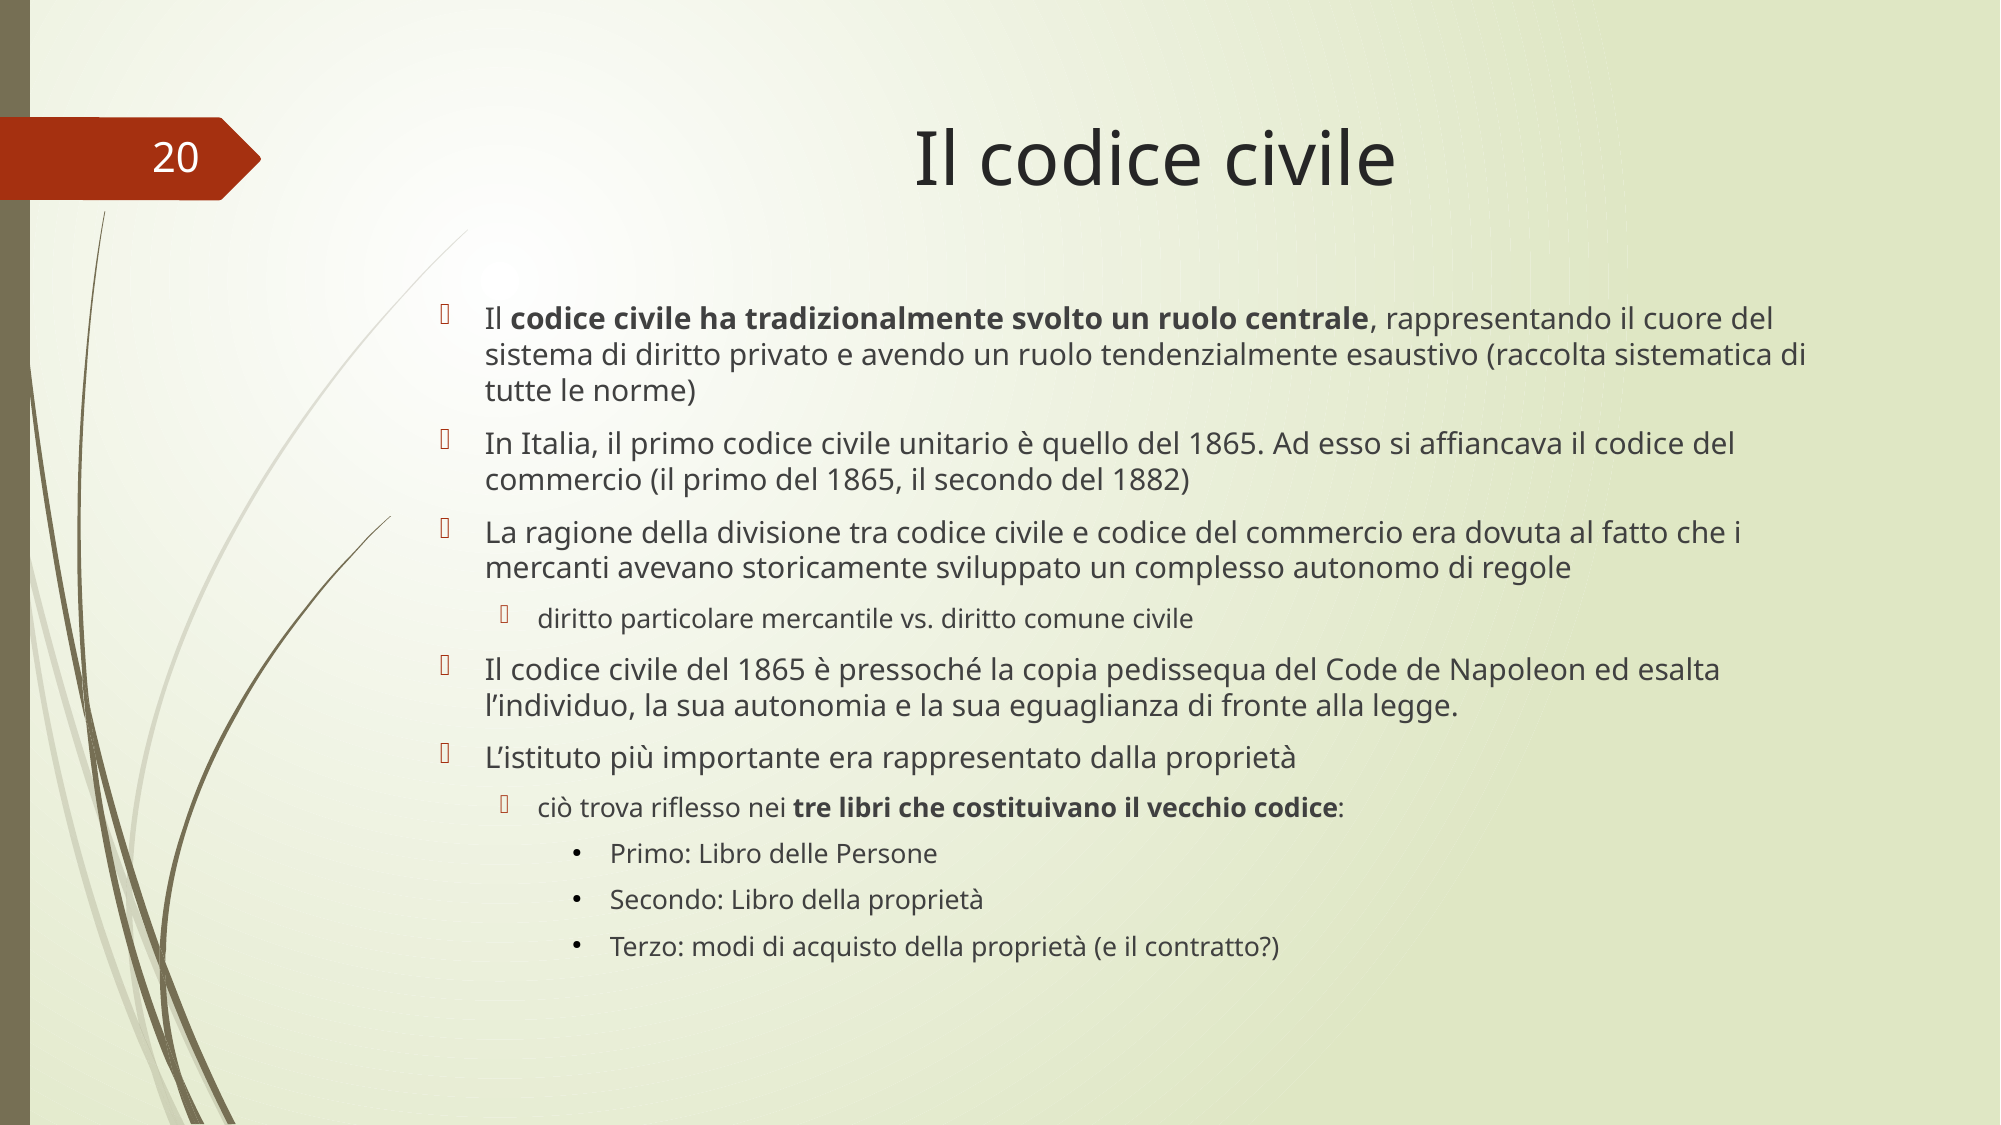

# Il codice civile
Il codice civile ha tradizionalmente svolto un ruolo centrale, rappresentando il cuore del sistema di diritto privato e avendo un ruolo tendenzialmente esaustivo (raccolta sistematica di tutte le norme)
In Italia, il primo codice civile unitario è quello del 1865. Ad esso si affiancava il codice del commercio (il primo del 1865, il secondo del 1882)
La ragione della divisione tra codice civile e codice del commercio era dovuta al fatto che i mercanti avevano storicamente sviluppato un complesso autonomo di regole
diritto particolare mercantile vs. diritto comune civile
Il codice civile del 1865 è pressoché la copia pedissequa del Code de Napoleon ed esalta l’individuo, la sua autonomia e la sua eguaglianza di fronte alla legge.
L’istituto più importante era rappresentato dalla proprietà
ciò trova riflesso nei tre libri che costituivano il vecchio codice:
Primo: Libro delle Persone
Secondo: Libro della proprietà
Terzo: modi di acquisto della proprietà (e il contratto?)